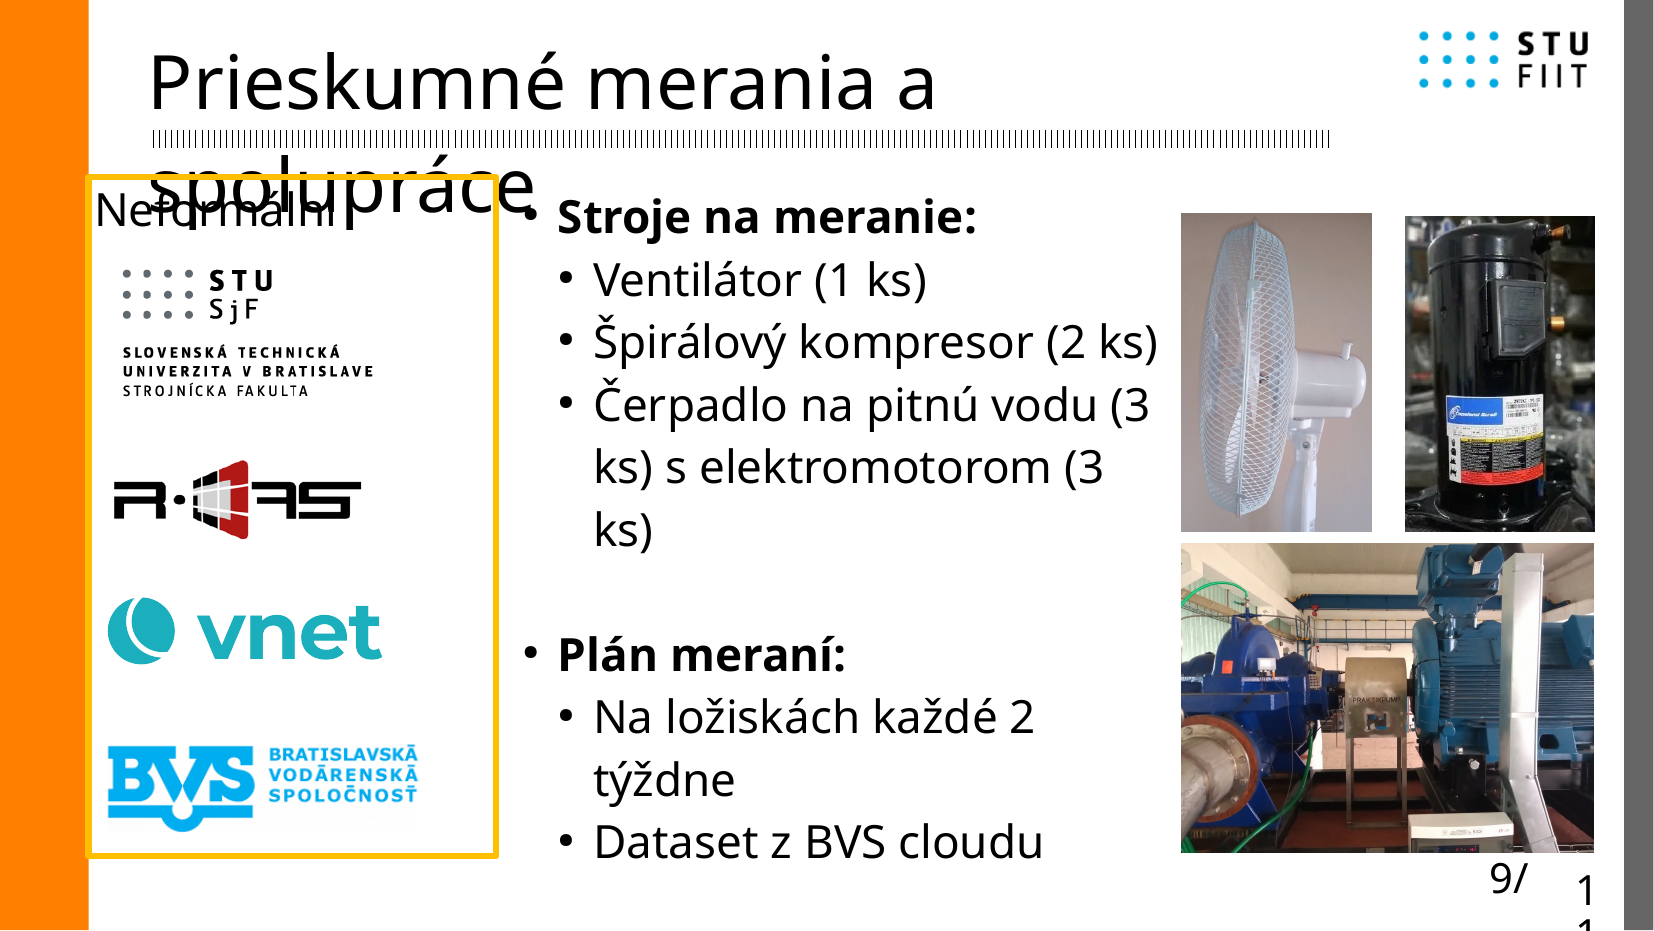

# Prieskumné merania a spolupráce
Neformálni partneri:
Stroje na meranie:
Ventilátor (1 ks)
Špirálový kompresor (2 ks)
Čerpadlo na pitnú vodu (3 ks) s elektromotorom (3 ks)
Plán meraní:
Na ložiskách každé 2 týždne
Dataset z BVS cloudu
11